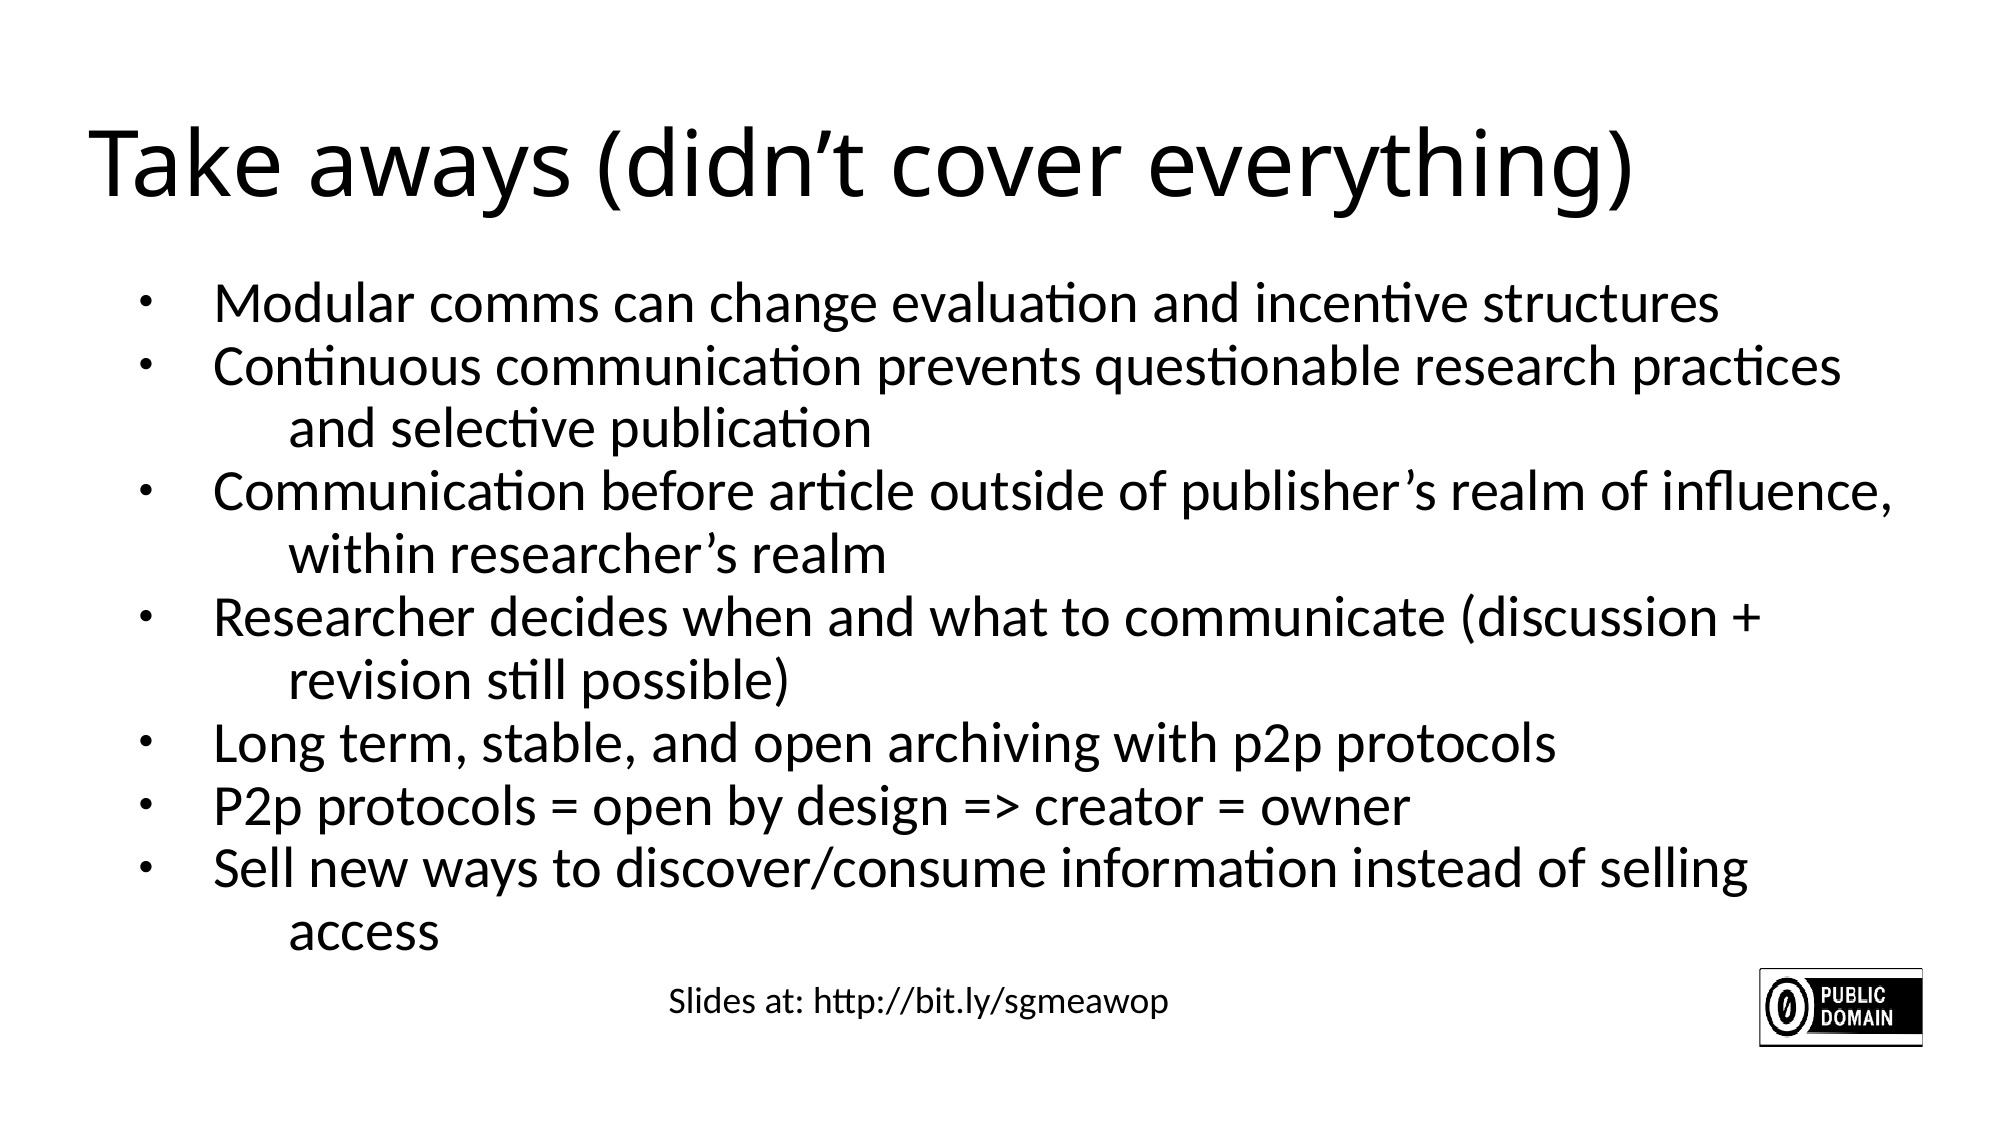

# Take aways (didn’t cover everything)
Modular comms can change evaluation and incentive structures
Continuous communication prevents questionable research practices and selective publication
Communication before article outside of publisher’s realm of influence, within researcher’s realm
Researcher decides when and what to communicate (discussion + revision still possible)
Long term, stable, and open archiving with p2p protocols
P2p protocols = open by design => creator = owner
Sell new ways to discover/consume information instead of selling access
Slides at: http://bit.ly/sgmeawop